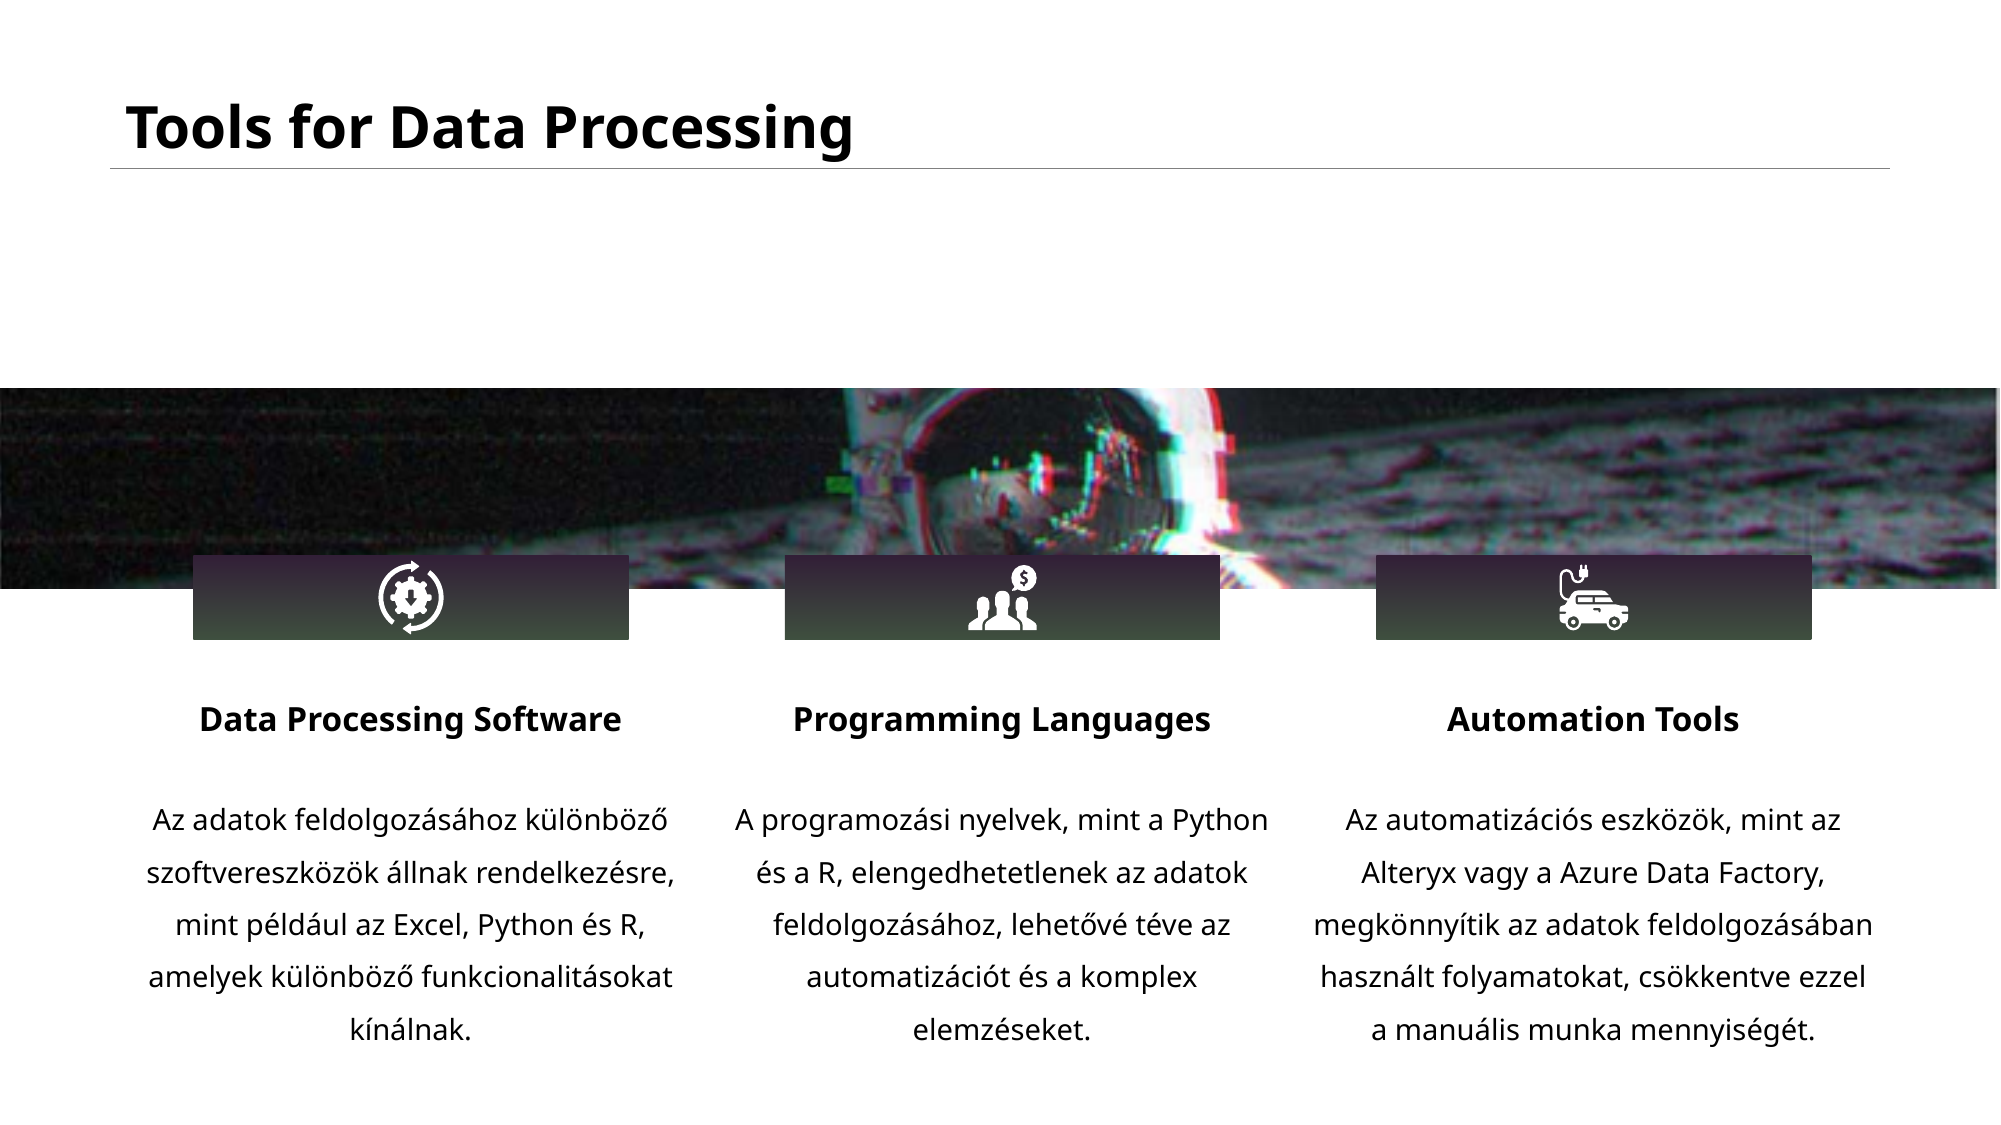

# Tools for Data Processing
Data Processing Software
Programming Languages
Automation Tools
Az adatok feldolgozásához különböző szoftvereszközök állnak rendelkezésre, mint például az Excel, Python és R, amelyek különböző funkcionalitásokat kínálnak.
A programozási nyelvek, mint a Python és a R, elengedhetetlenek az adatok feldolgozásához, lehetővé téve az automatizációt és a komplex elemzéseket.
Az automatizációs eszközök, mint az Alteryx vagy a Azure Data Factory, megkönnyítik az adatok feldolgozásában használt folyamatokat, csökkentve ezzel a manuális munka mennyiségét.